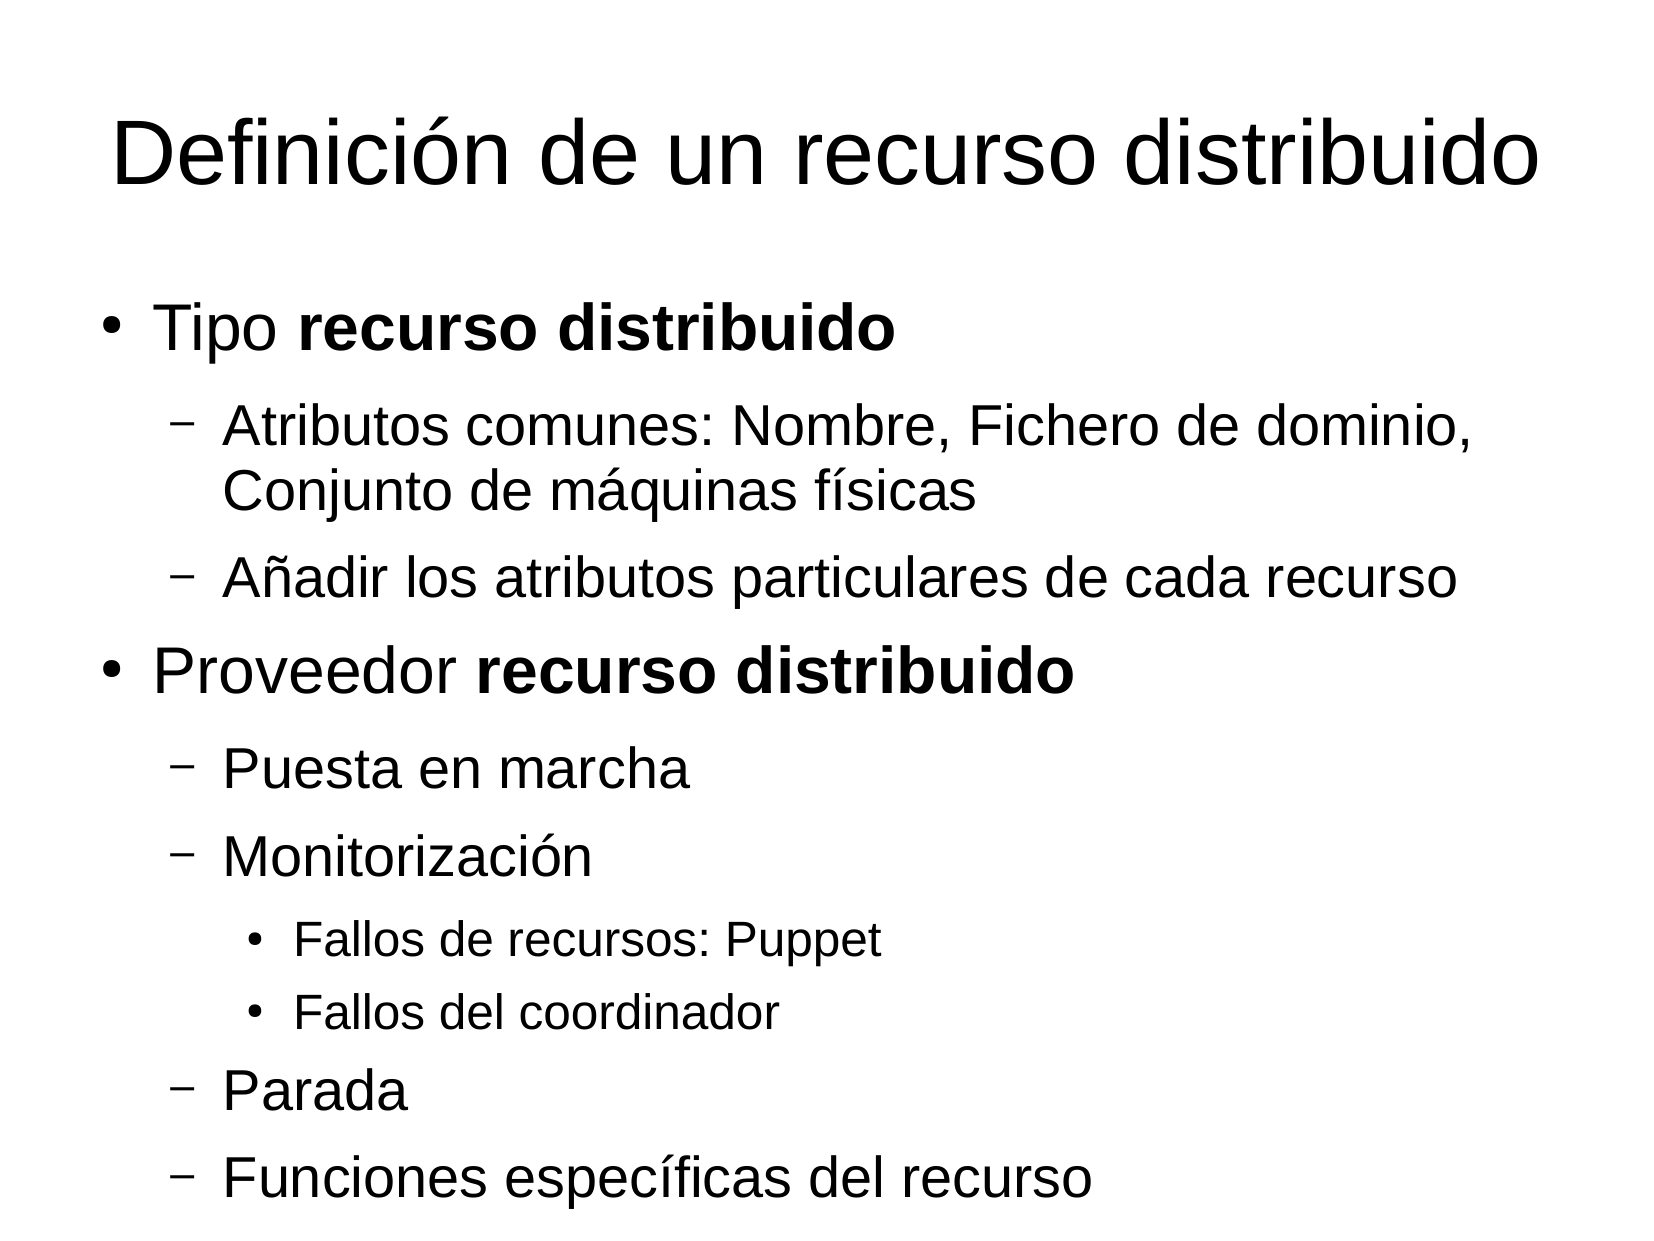

# Definición de un recurso distribuido
Tipo recurso distribuido
Atributos comunes: Nombre, Fichero de dominio, Conjunto de máquinas físicas
Añadir los atributos particulares de cada recurso
Proveedor recurso distribuido
Puesta en marcha
Monitorización
Fallos de recursos: Puppet
Fallos del coordinador
Parada
Funciones específicas del recurso